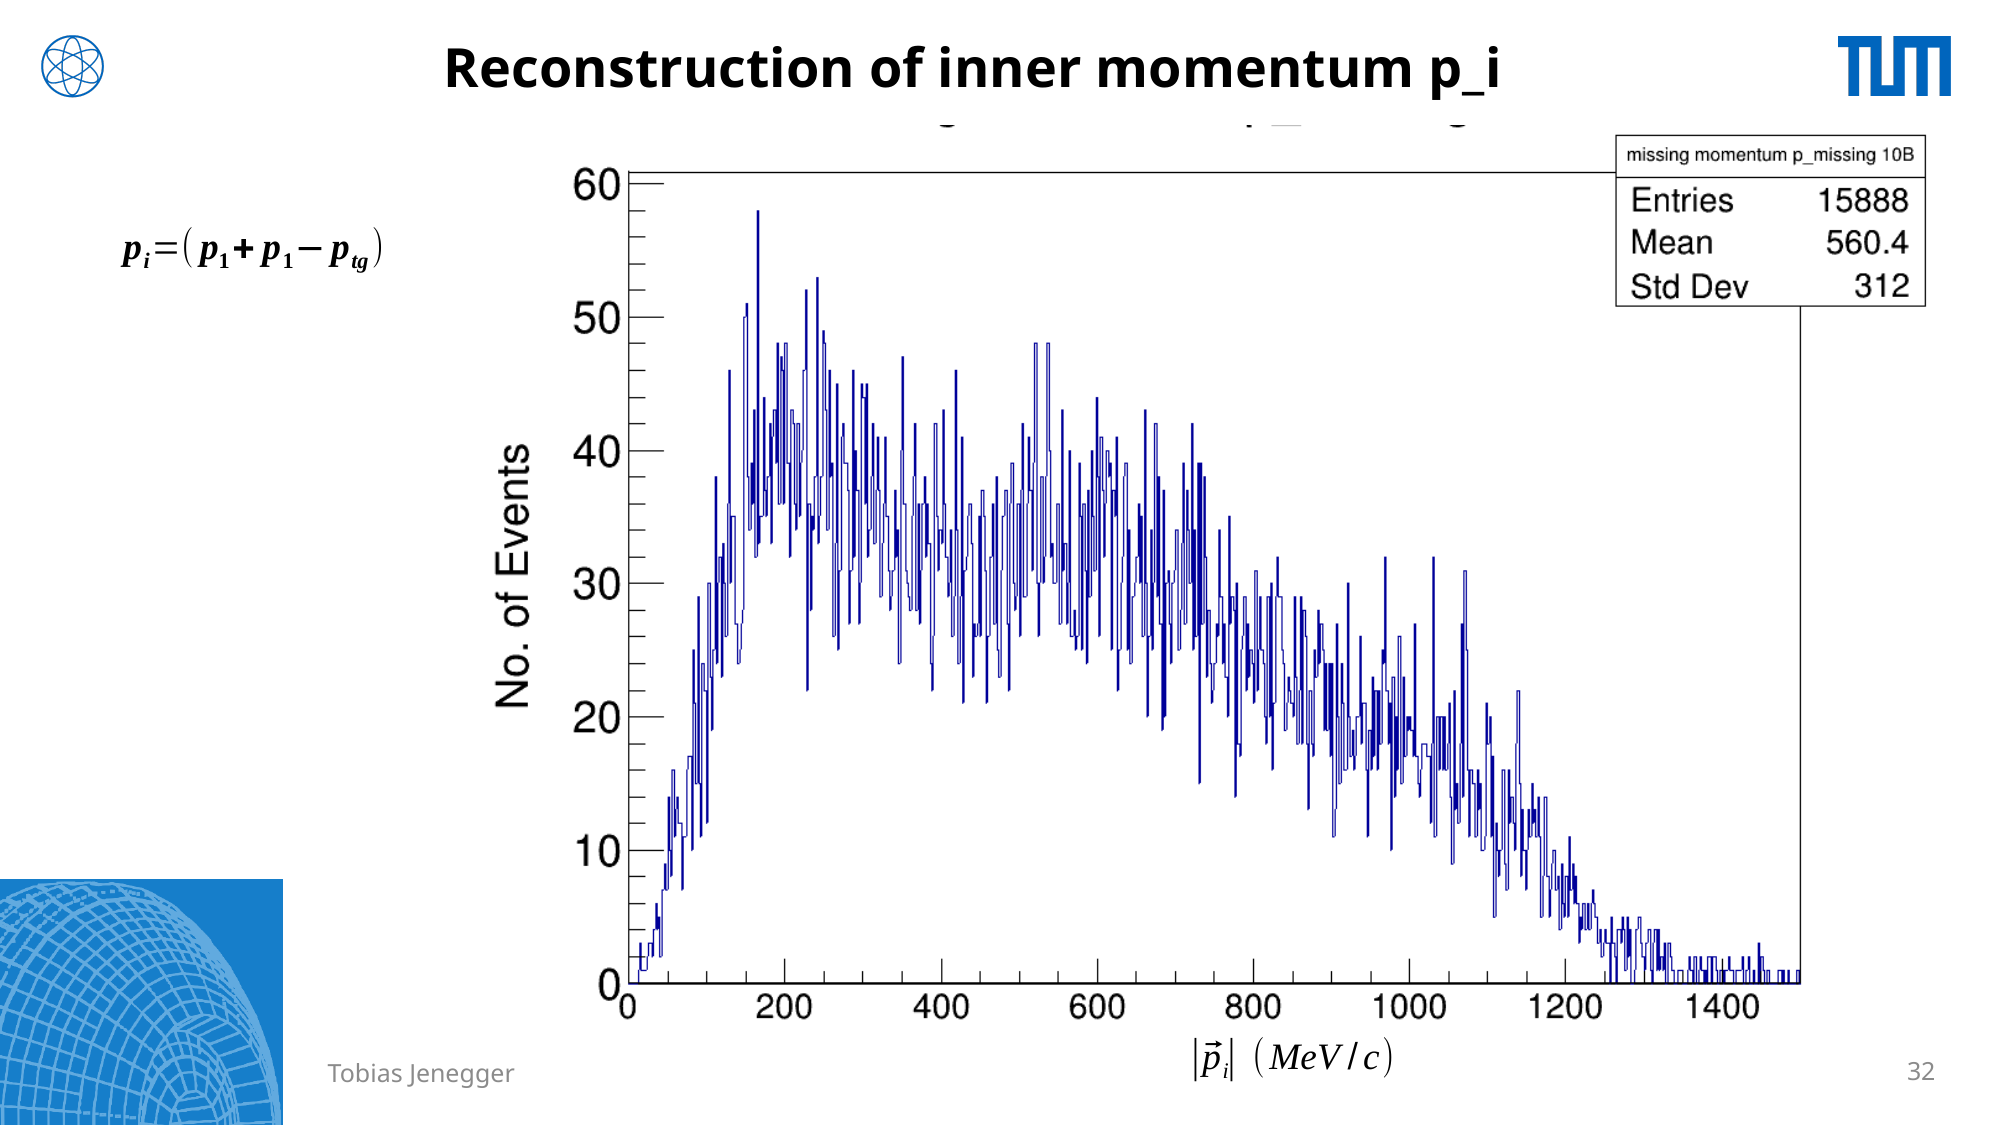

# Reconstruction of inner momentum p_i
Tobias Jenegger